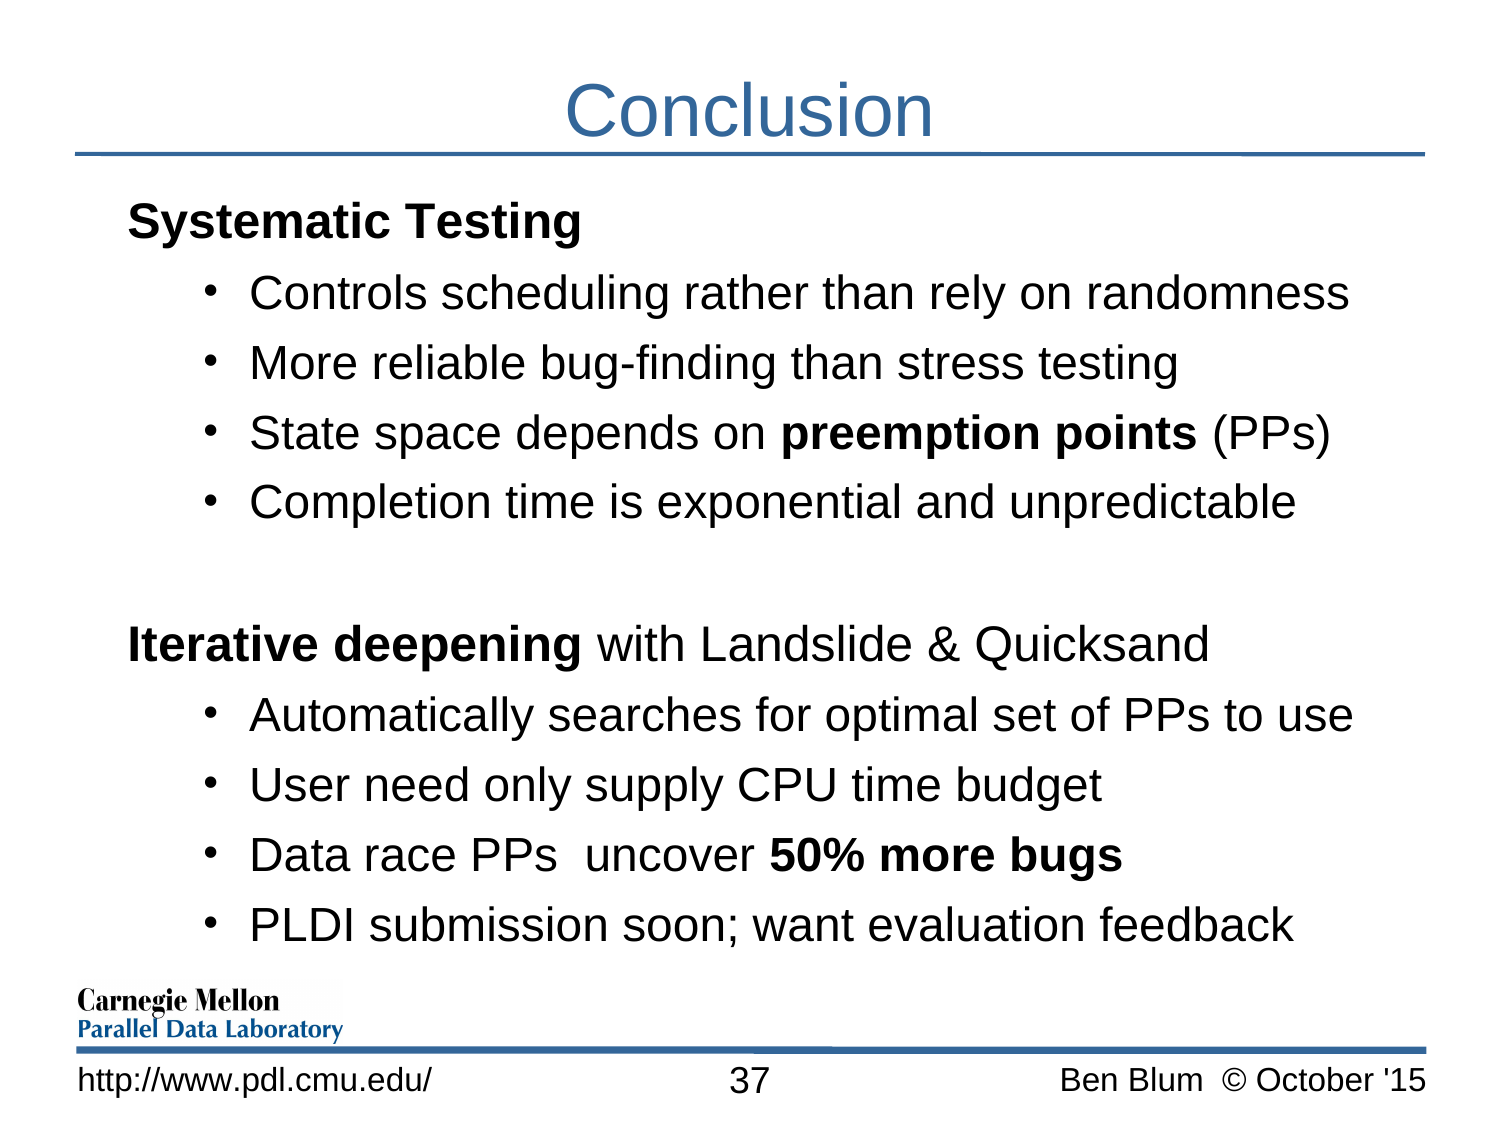

# Conclusion
Systematic Testing
Controls scheduling rather than rely on randomness
More reliable bug-finding than stress testing
State space depends on preemption points (PPs)
Completion time is exponential and unpredictable
Iterative deepening with Landslide & Quicksand
Automatically searches for optimal set of PPs to use
User need only supply CPU time budget
Data race PPs uncover 50% more bugs
PLDI submission soon; want evaluation feedback
37